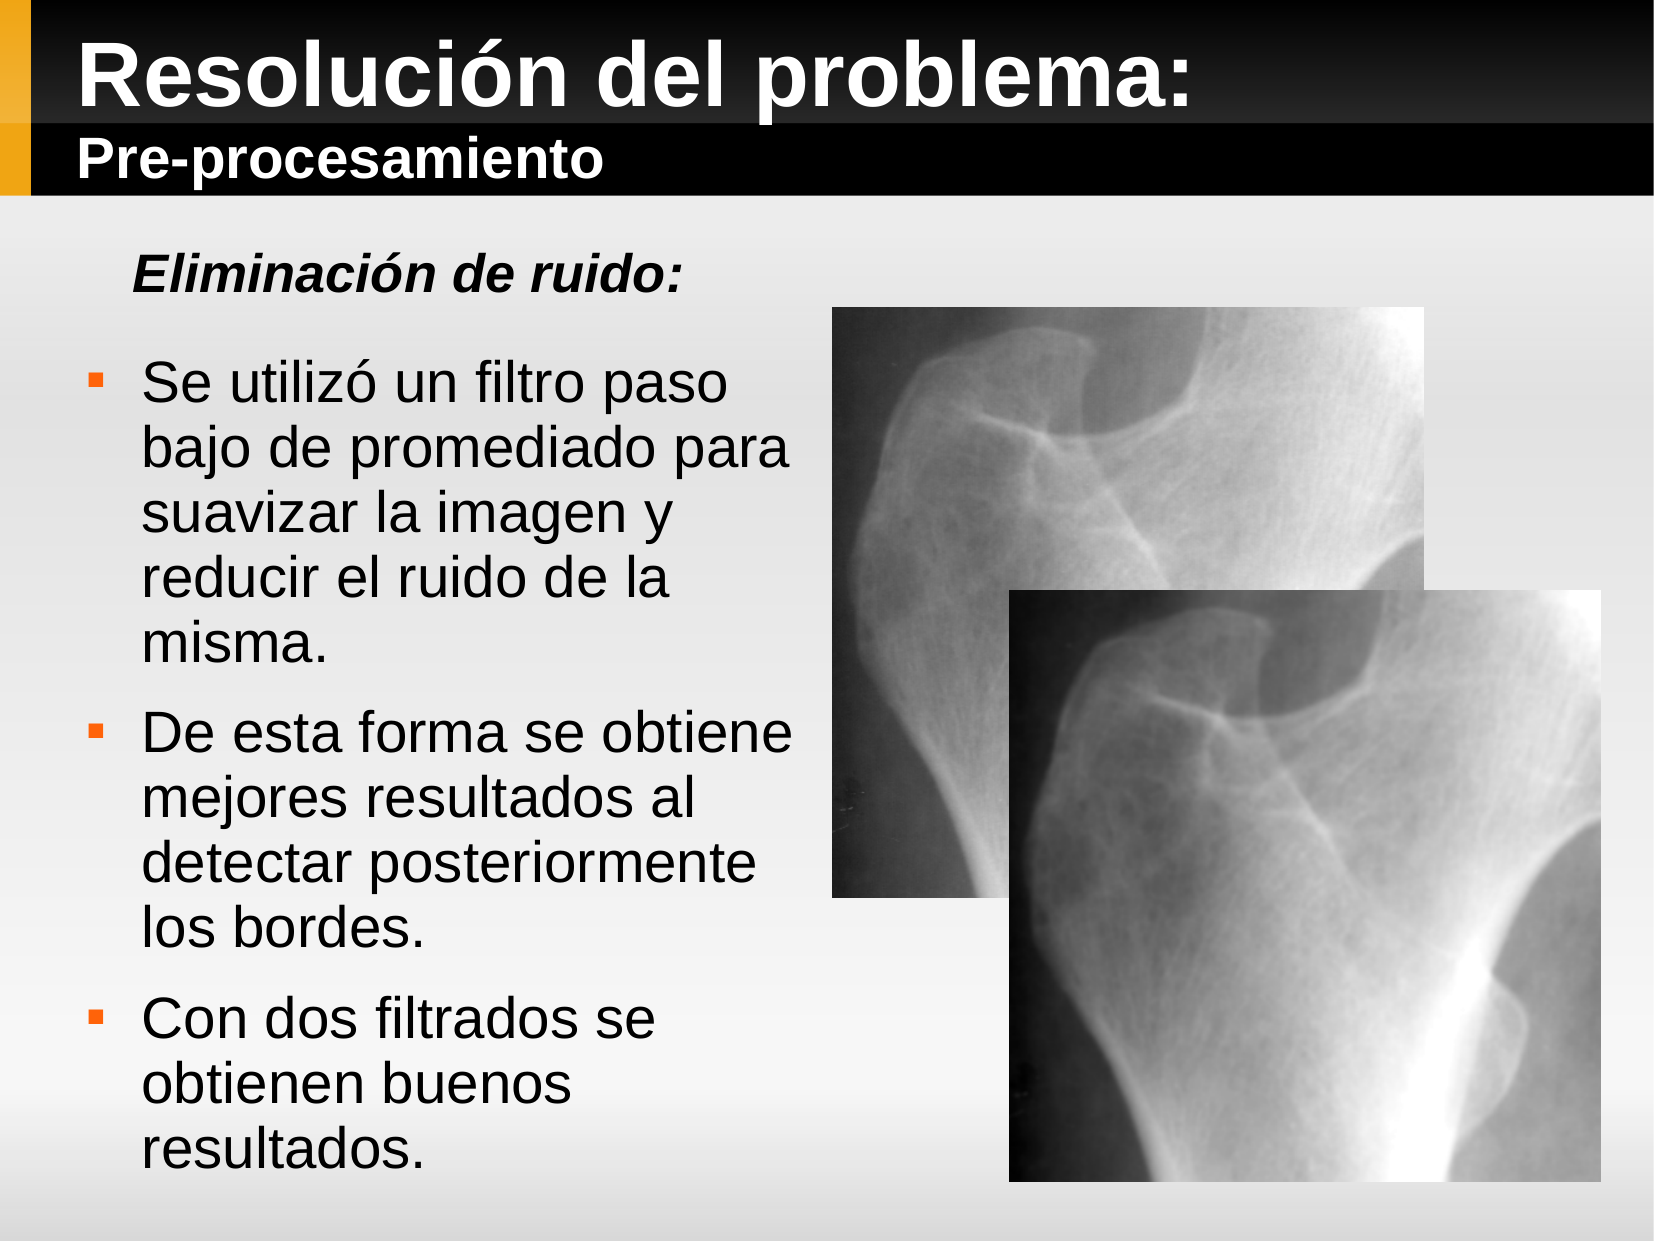

# Resolución del problema: Pre-procesamiento
Eliminación de ruido:
Se utilizó un filtro paso bajo de promediado para suavizar la imagen y reducir el ruido de la misma.
De esta forma se obtiene mejores resultados al detectar posteriormente los bordes.
Con dos filtrados se obtienen buenos resultados.